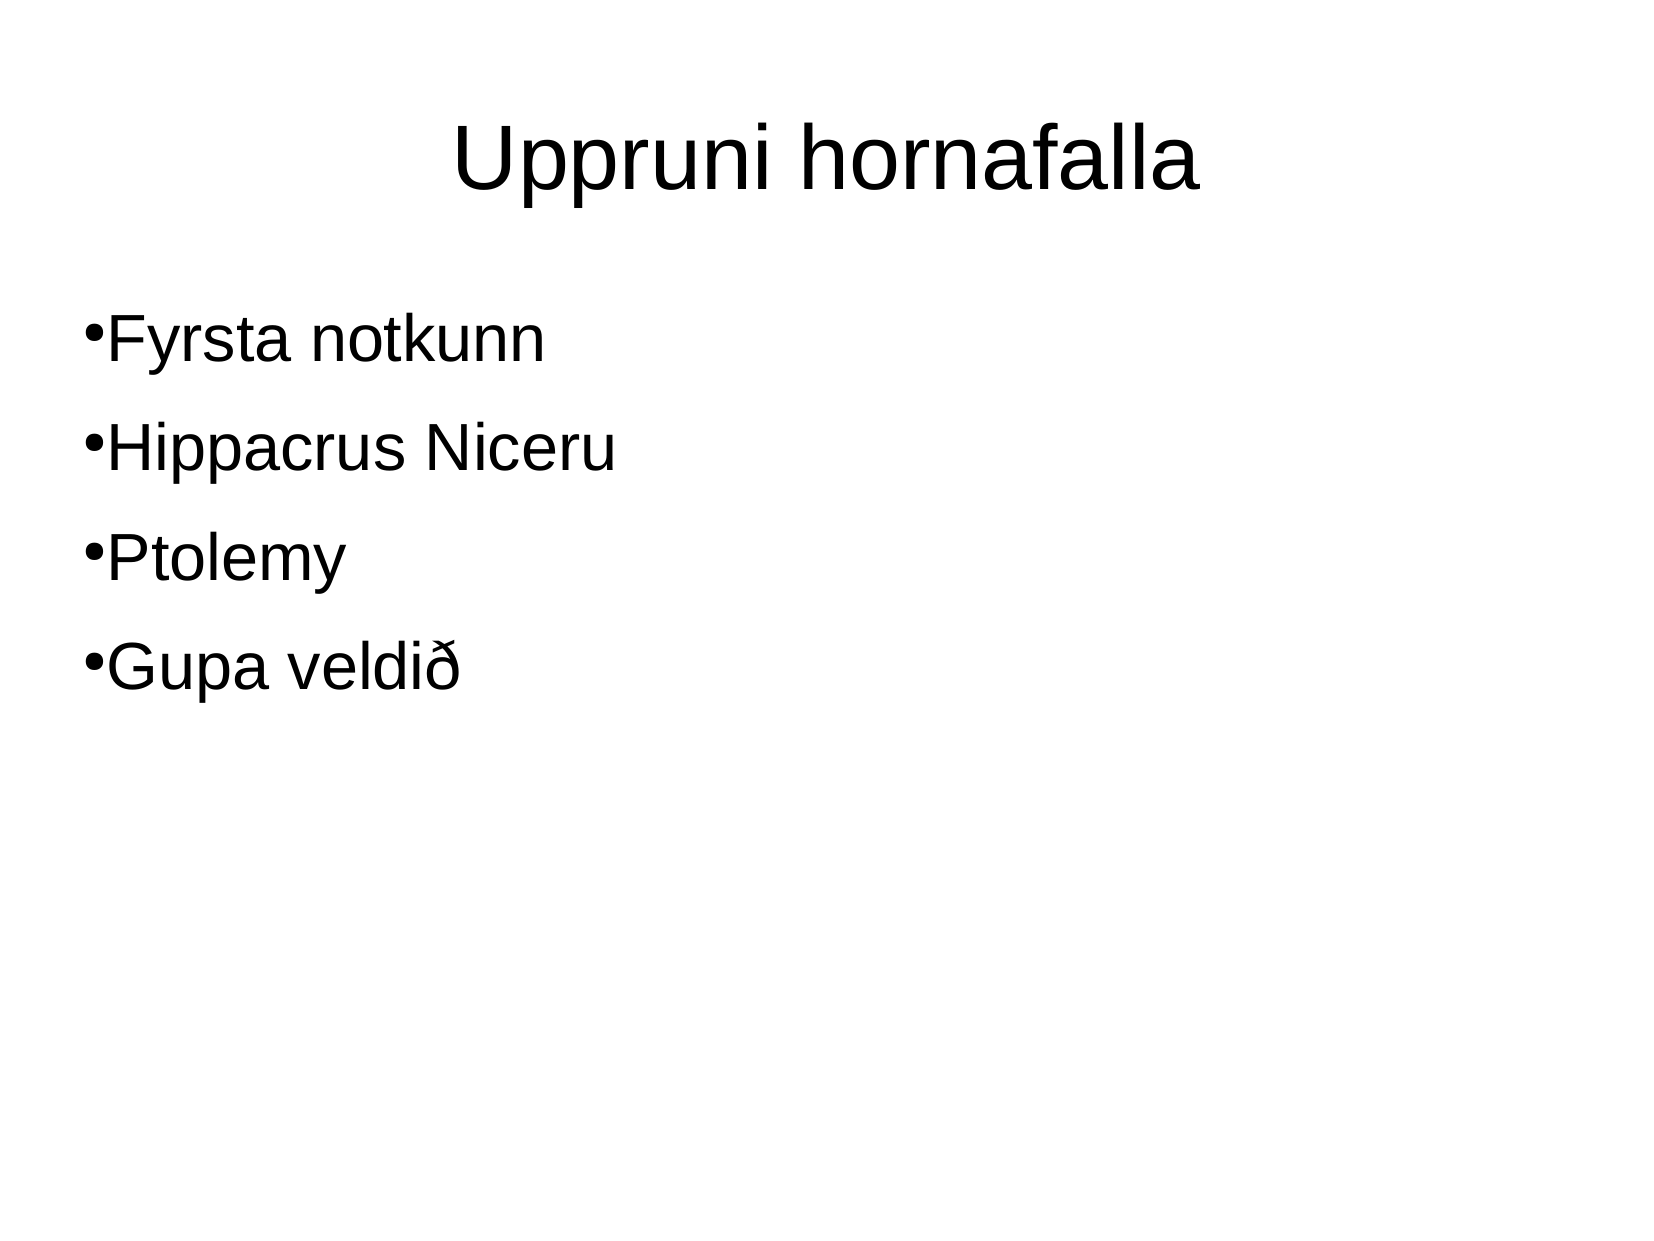

# Uppruni hornafalla
Fyrsta notkunn
Hippacrus Niceru
Ptolemy
Gupa veldið